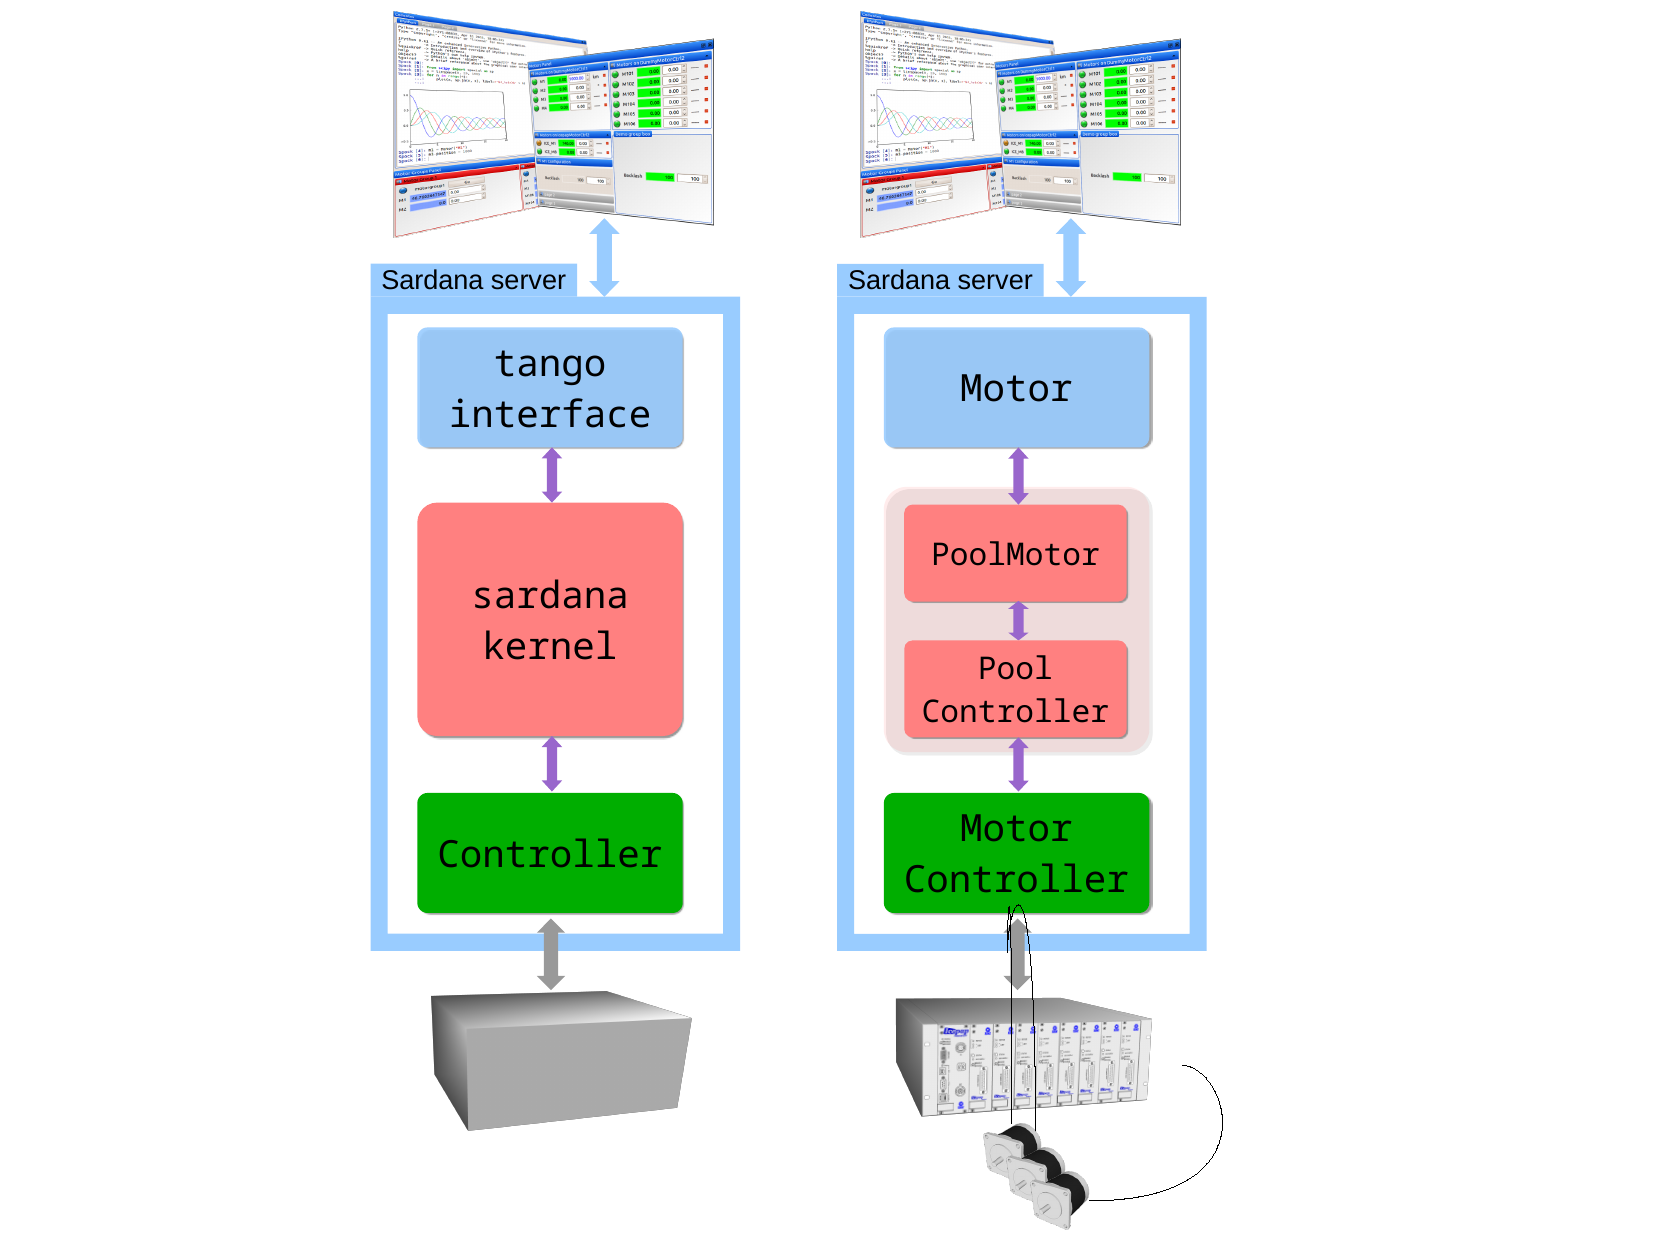

Sardana server
Sardana server
tango
interface
Motor
sardana
kernel
PoolMotor
Pool
Controller
Controller
Motor
Controller